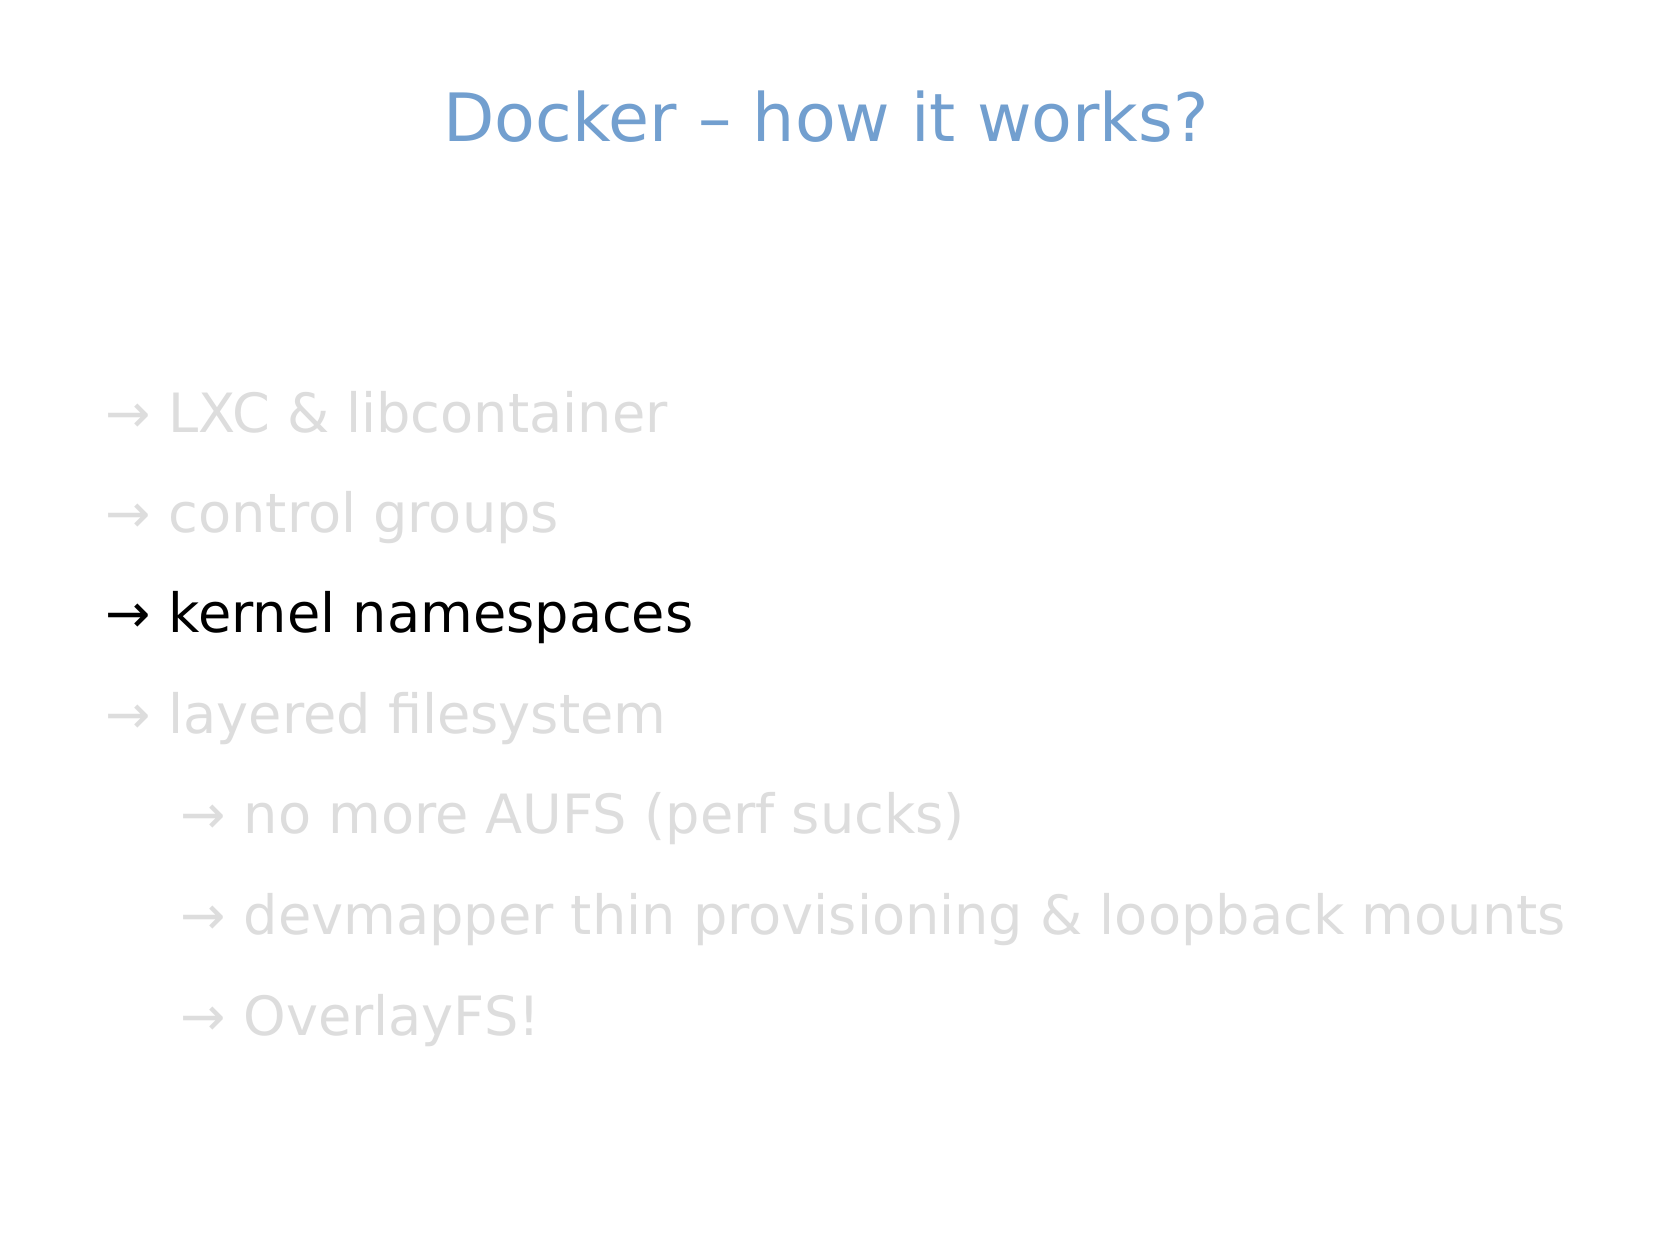

Docker – how it works?
→ LXC & libcontainer
→ control groups
→ kernel namespaces
→ layered filesystem
	→ no more AUFS (perf sucks)
	→ devmapper thin provisioning & loopback mounts
	→ OverlayFS!